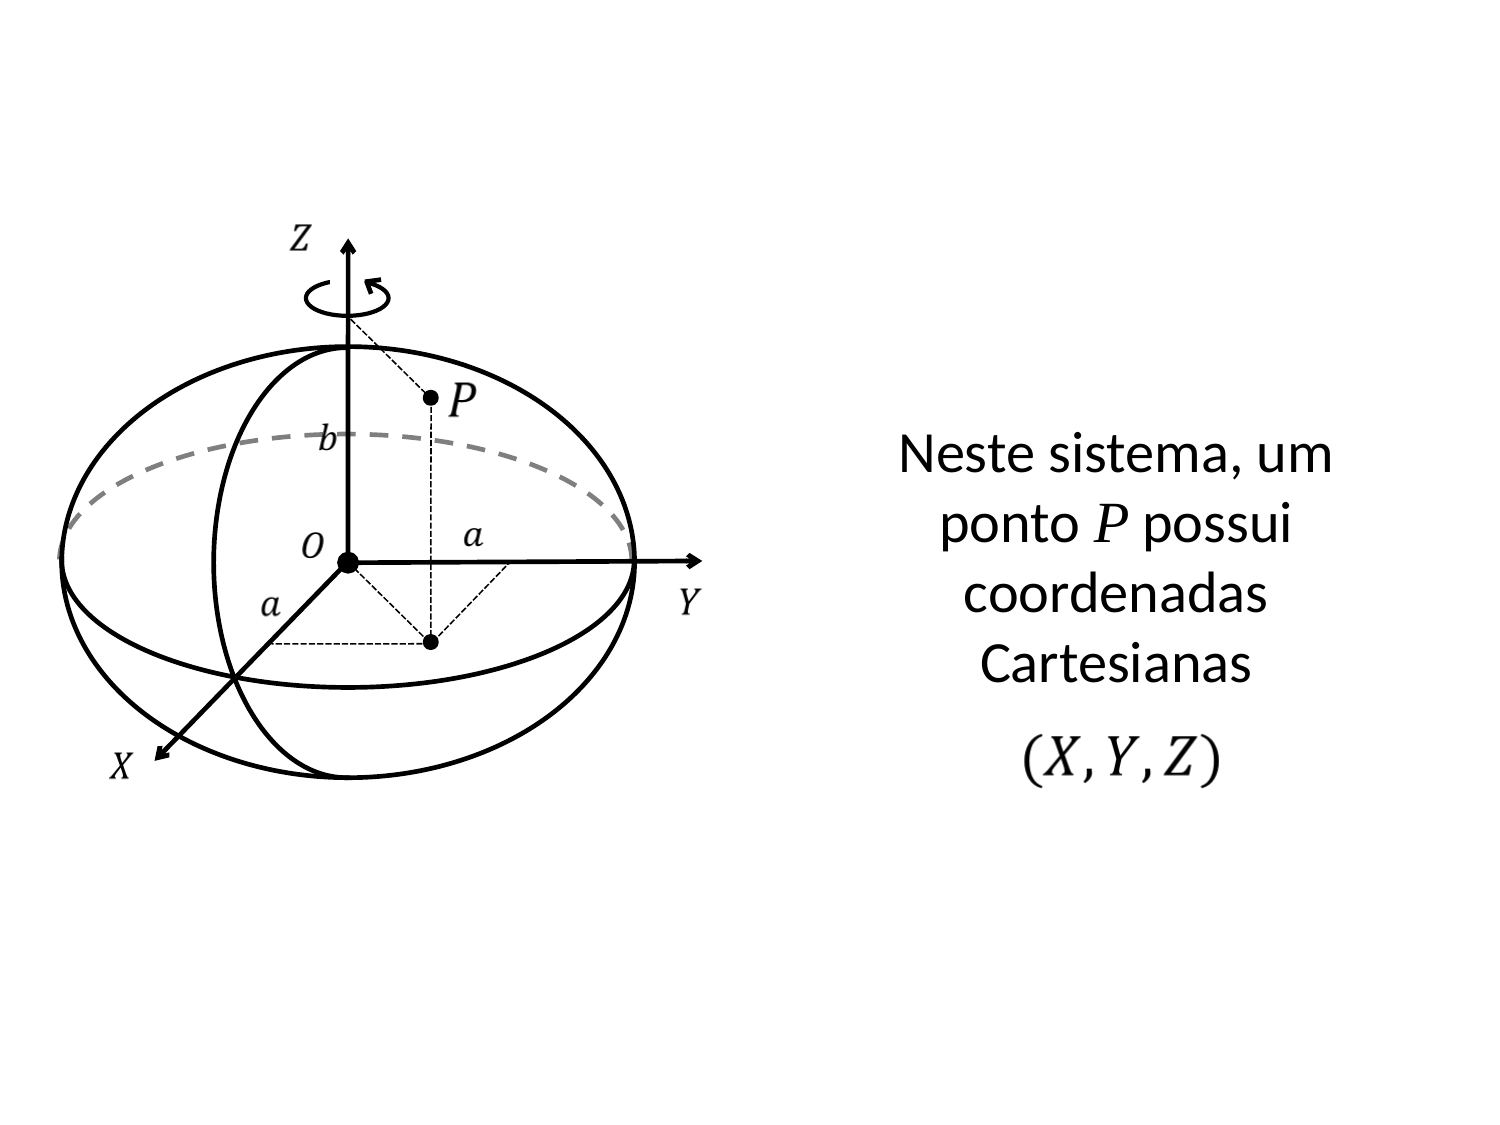

Neste sistema, um ponto P possui coordenadas Cartesianas